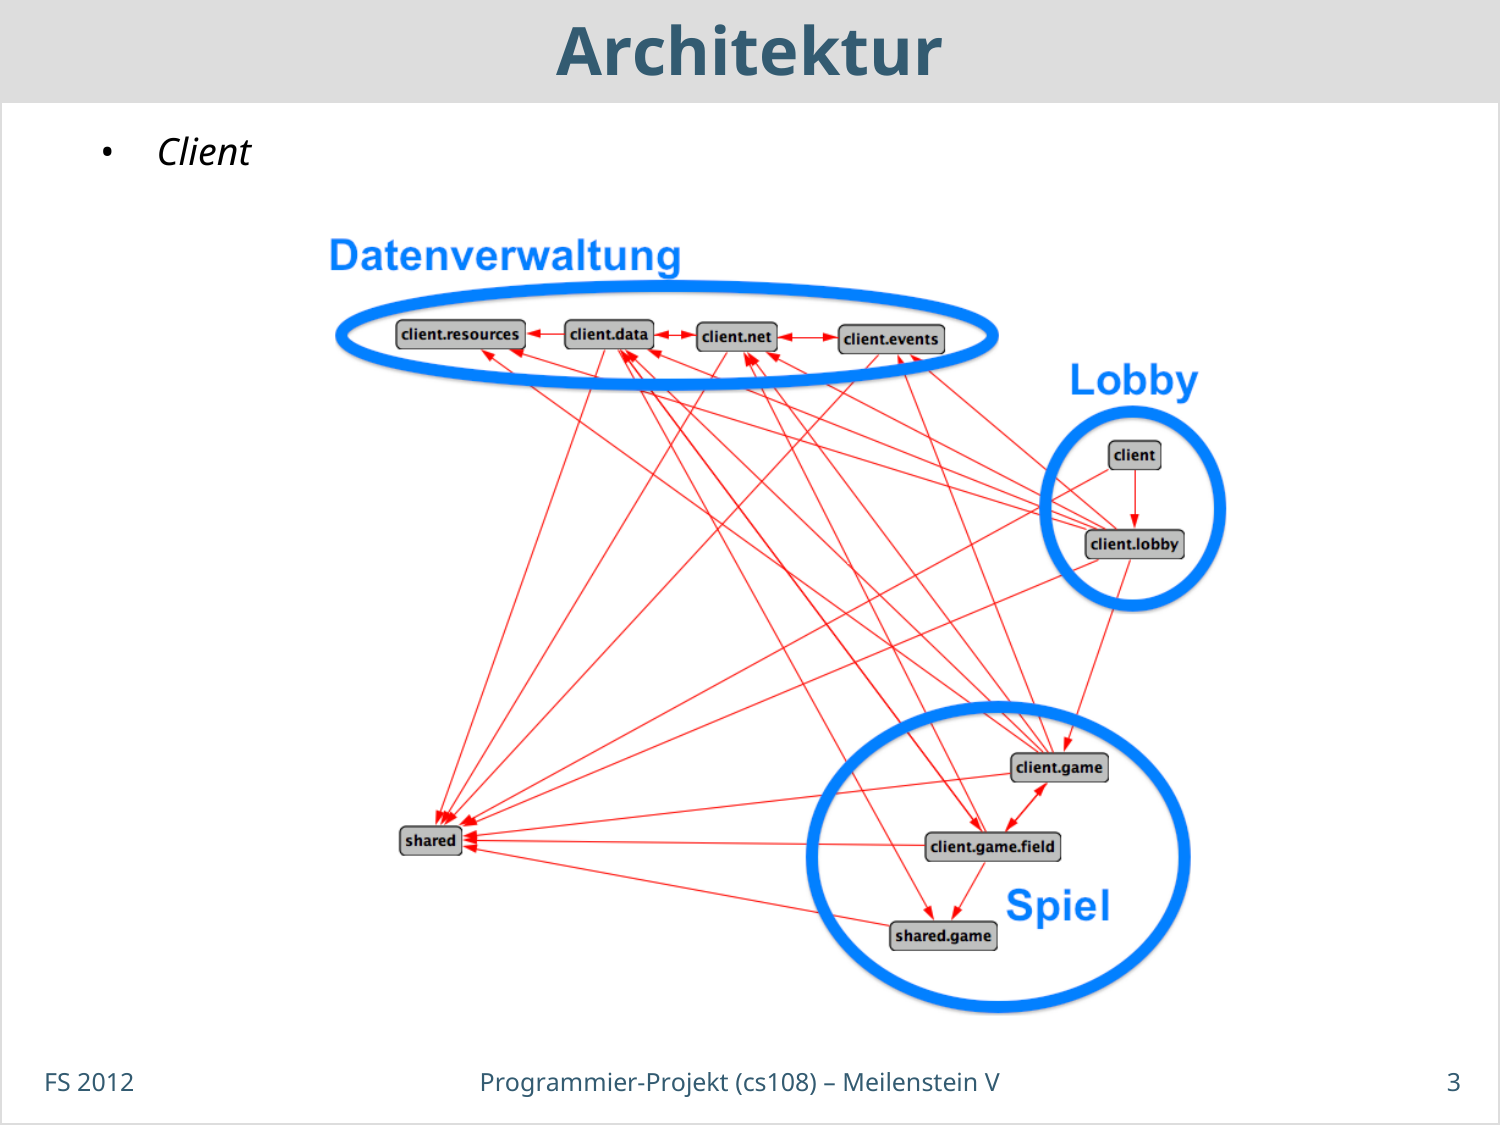

# Architektur
Client
FS 2012
Programmier-Projekt (cs108) – Meilenstein V